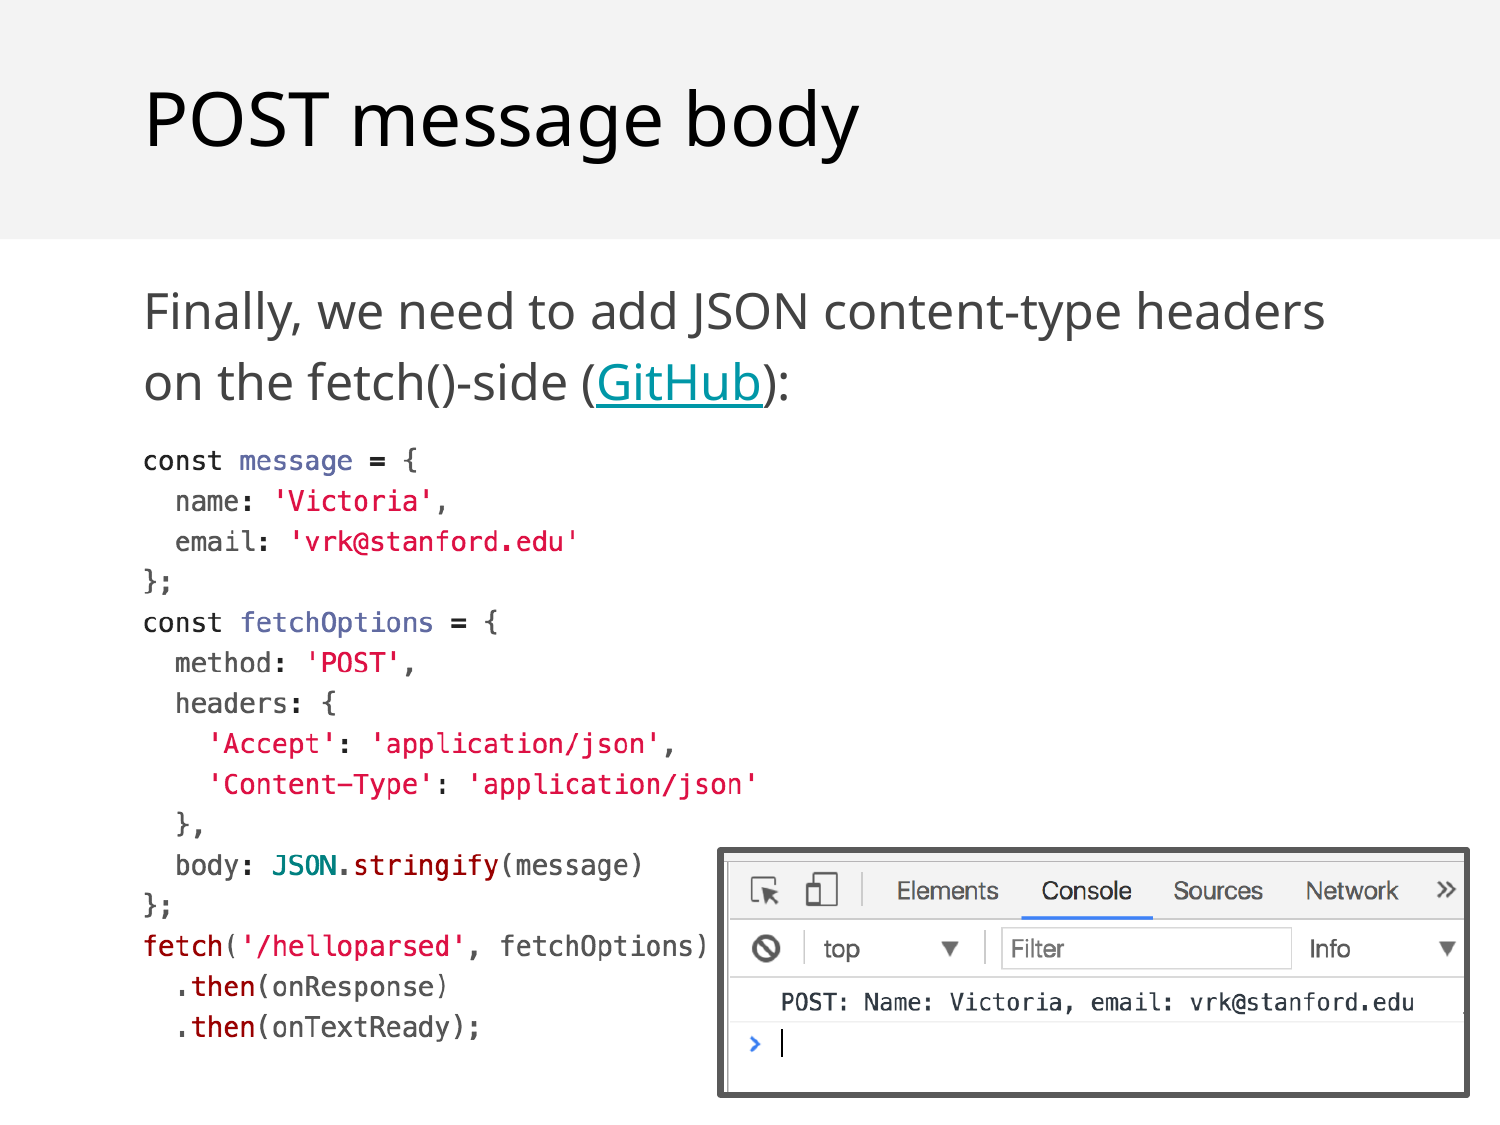

# POST message body
Finally, we need to add JSON content-type headers on the fetch()-side (GitHub):